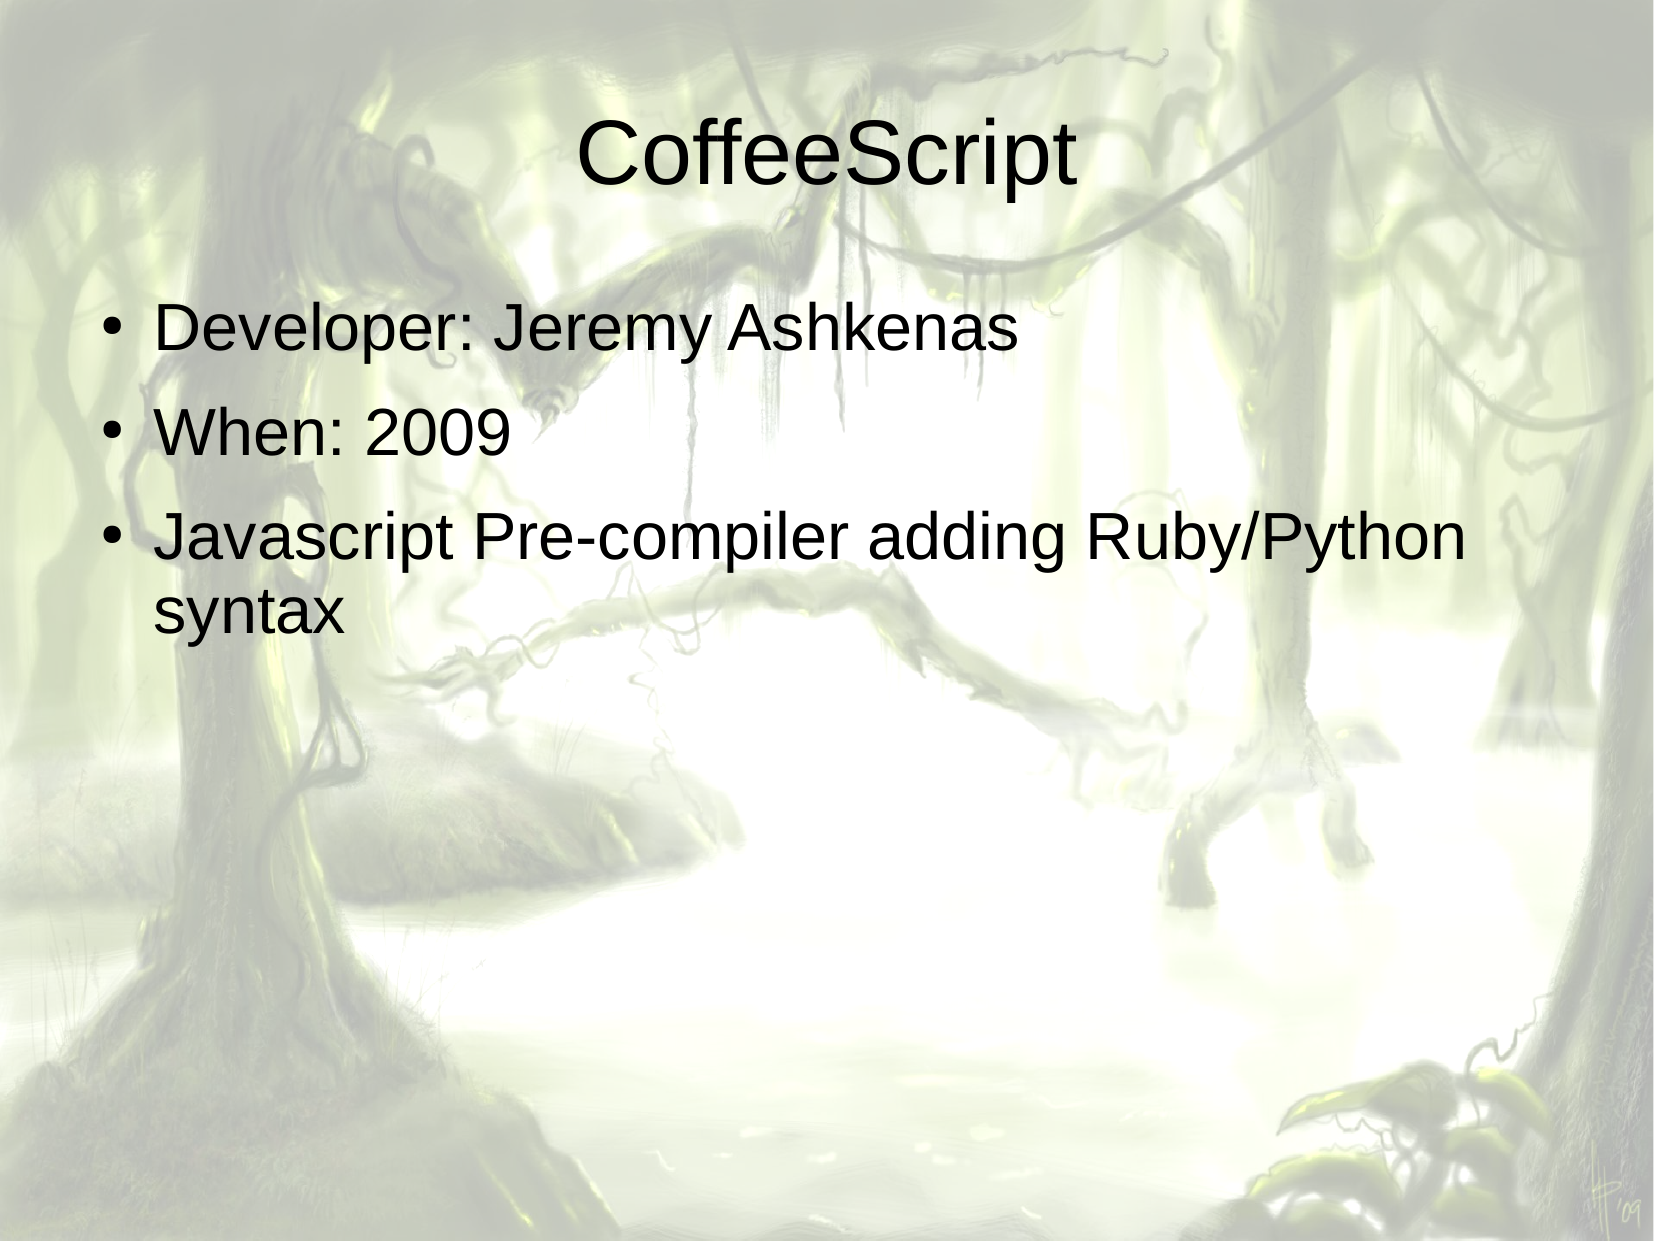

# CoffeeScript
Developer: Jeremy Ashkenas
When: 2009
Javascript Pre-compiler adding Ruby/Python syntax